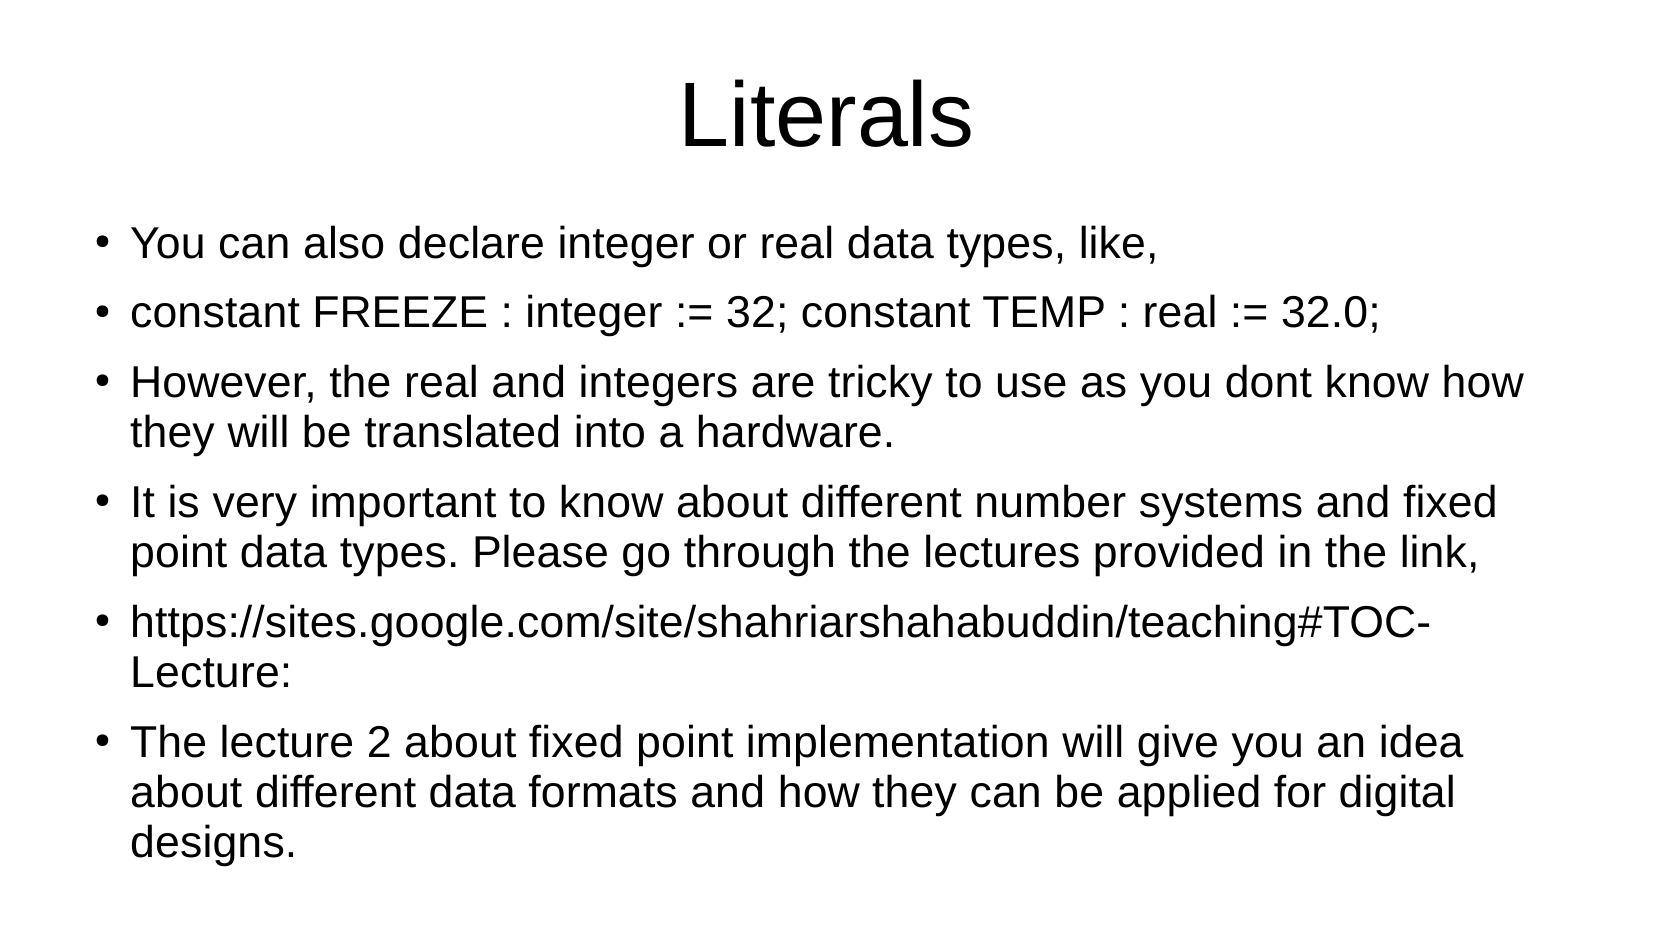

# Literals
You can also declare integer or real data types, like,
constant FREEZE : integer := 32; constant TEMP : real := 32.0;
However, the real and integers are tricky to use as you dont know how they will be translated into a hardware.
It is very important to know about different number systems and fixed point data types. Please go through the lectures provided in the link,
https://sites.google.com/site/shahriarshahabuddin/teaching#TOC-Lecture:
The lecture 2 about fixed point implementation will give you an idea about different data formats and how they can be applied for digital designs.